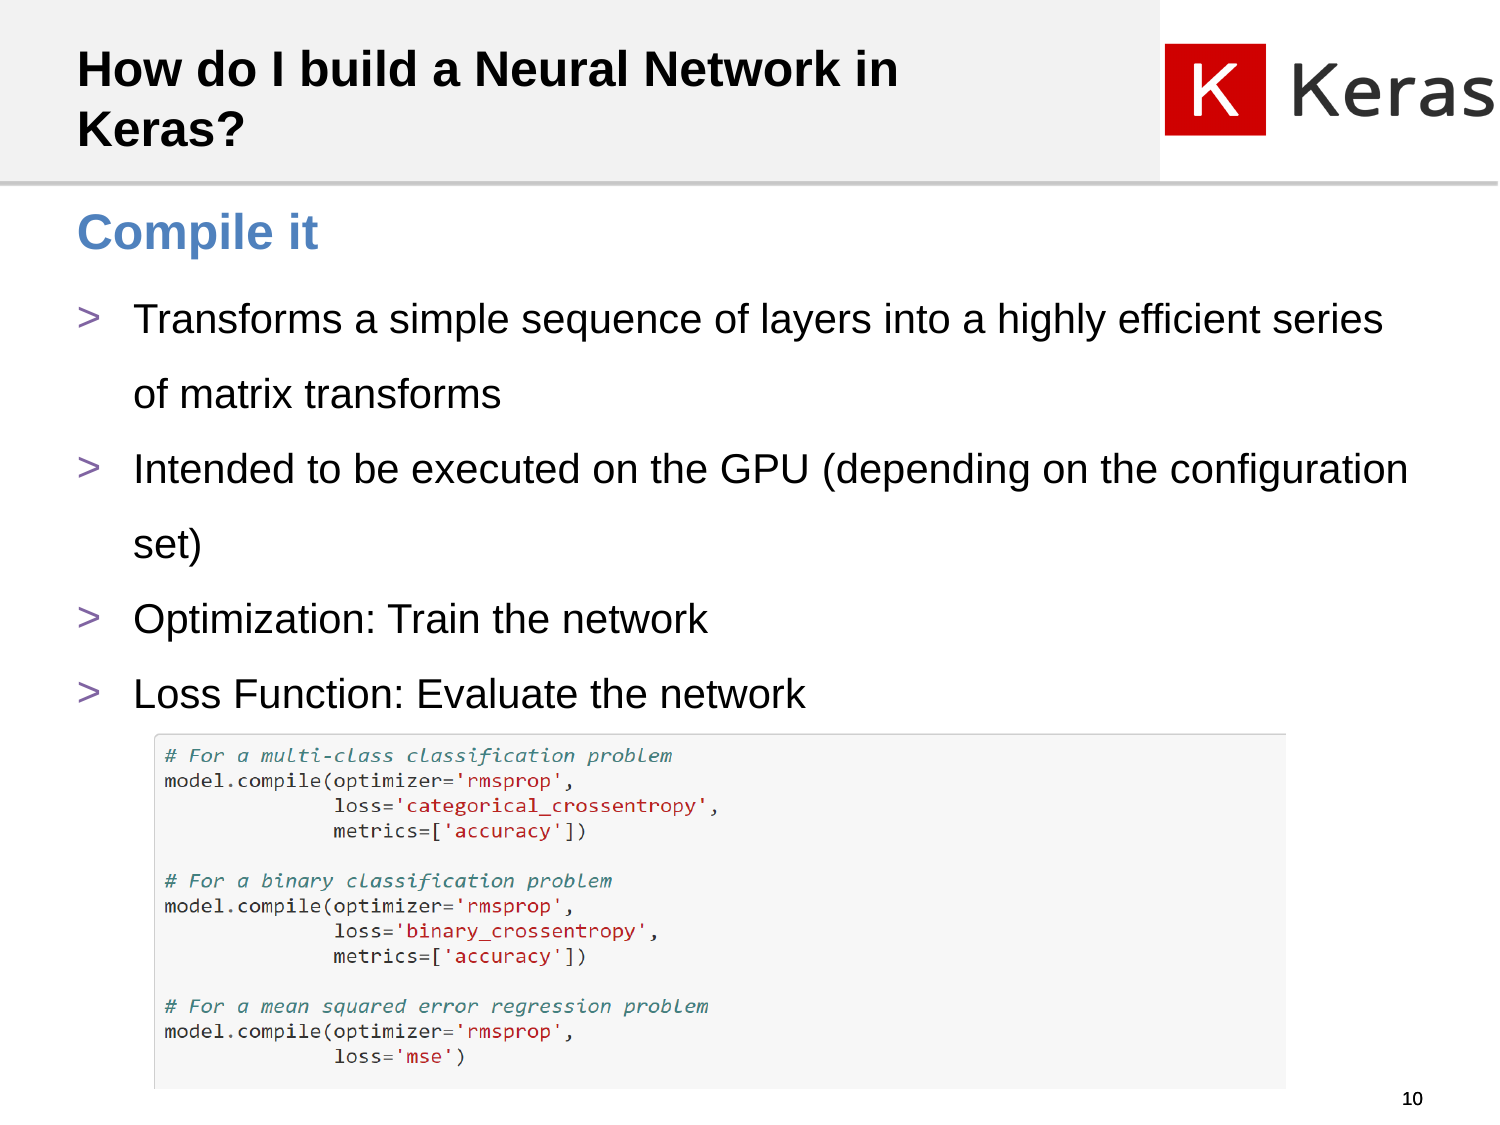

How do I build a Neural Network in Keras?
Compile it
Transforms a simple sequence of layers into a highly efficient series of matrix transforms
Intended to be executed on the GPU (depending on the configuration set)
Optimization: Train the network
Loss Function: Evaluate the network